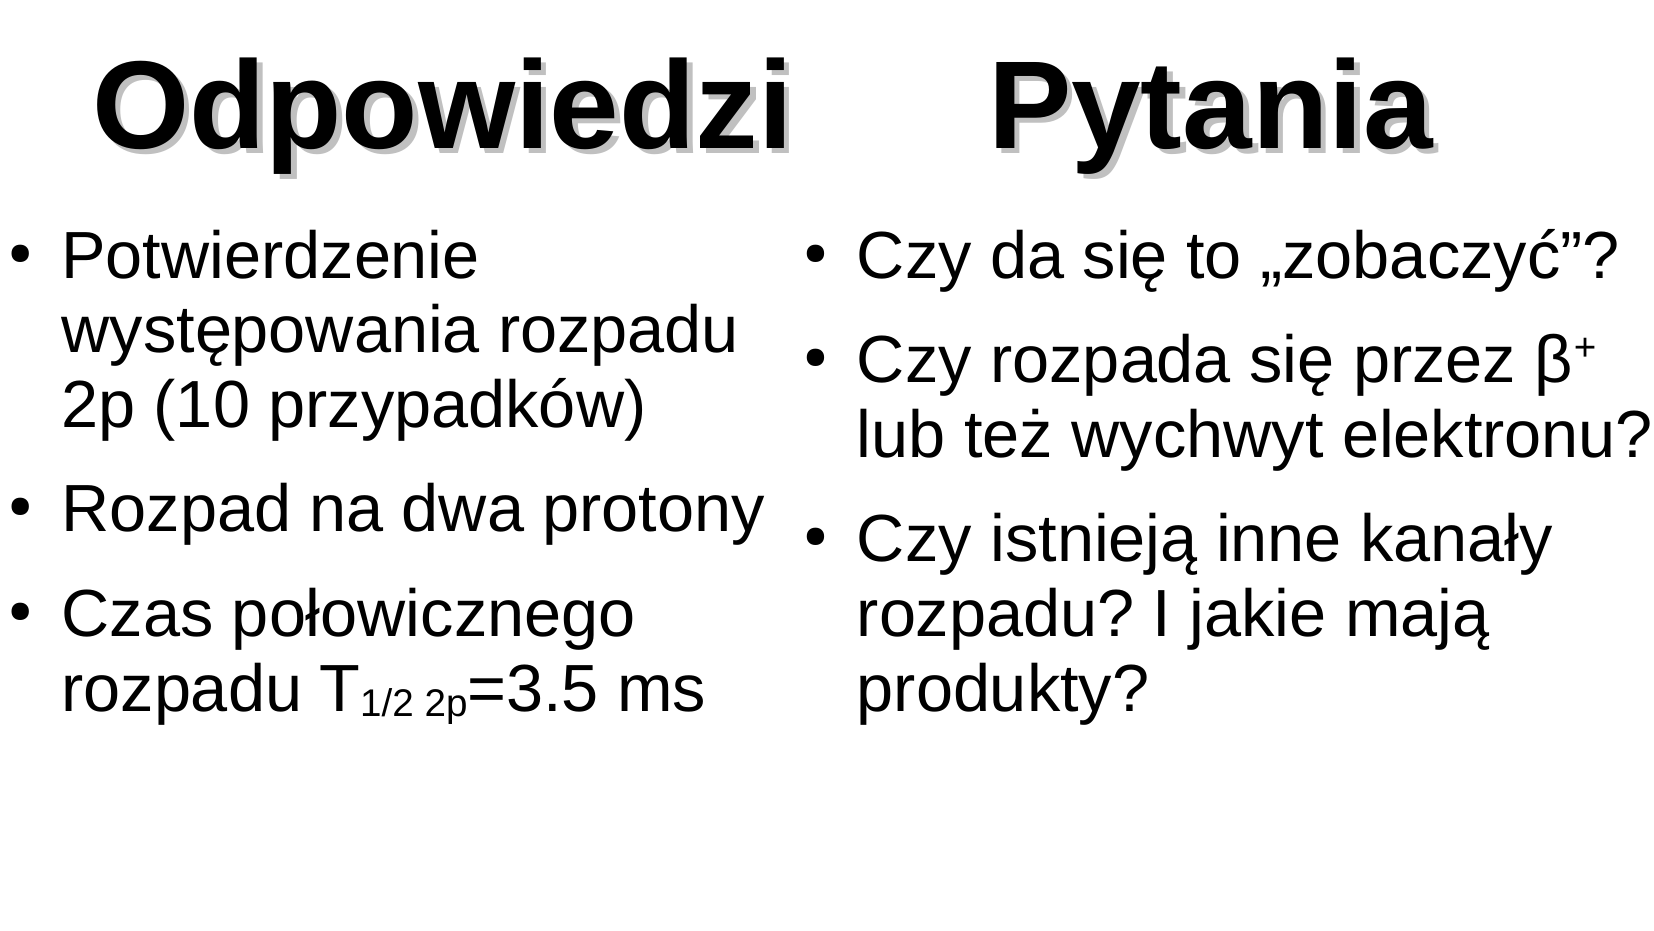

# Odpowiedzi
Pytania
Potwierdzenie występowania rozpadu 2p (10 przypadków)
Rozpad na dwa protony
Czas połowicznego rozpadu T1/2 2p=3.5 ms
Czy da się to „zobaczyć”?
Czy rozpada się przez β+ lub też wychwyt elektronu?
Czy istnieją inne kanały rozpadu? I jakie mają produkty?